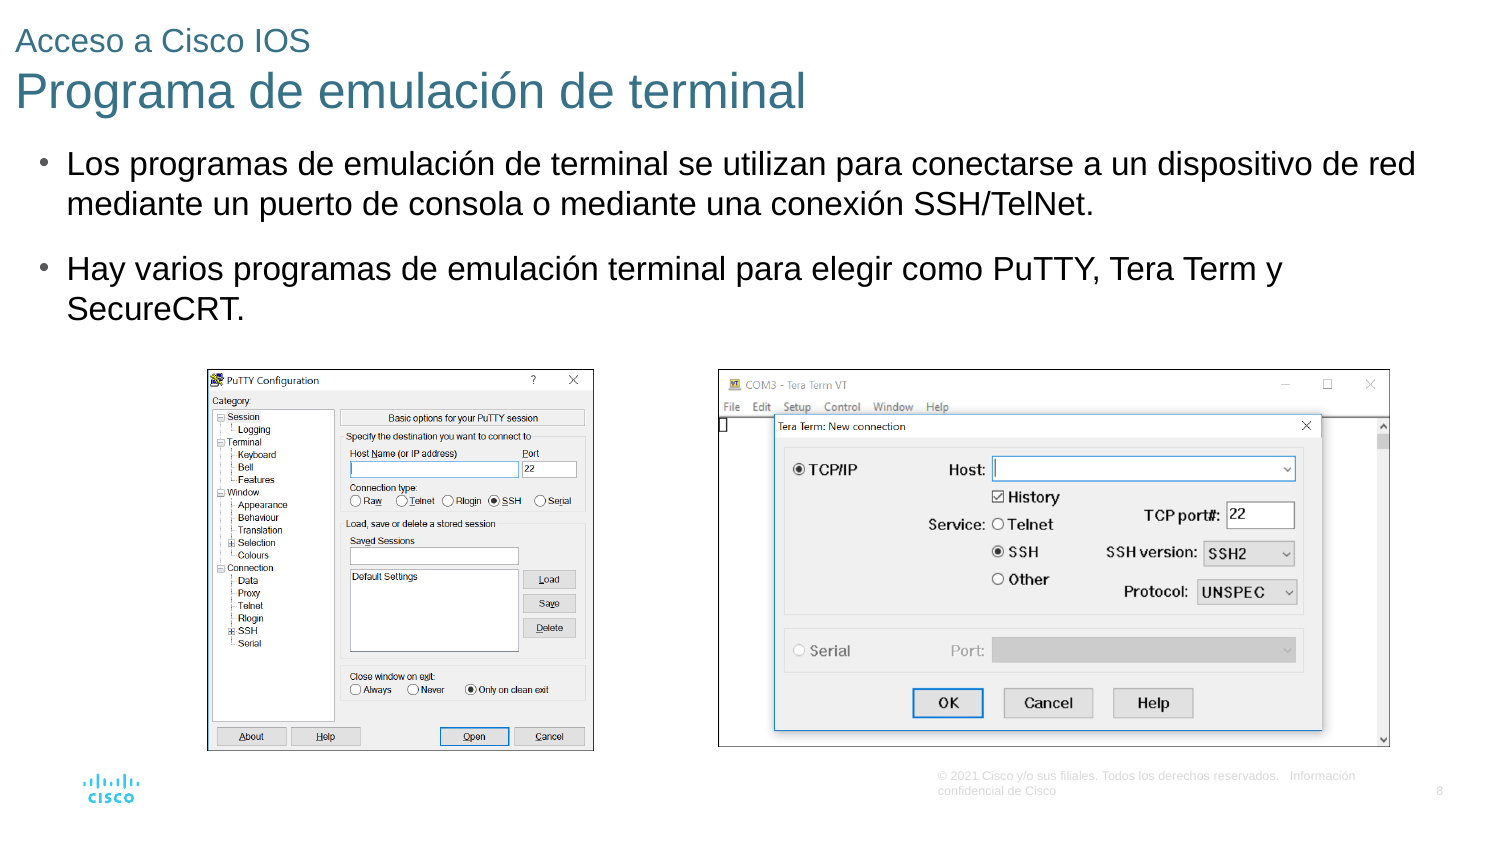

# Acceso a Cisco IOS Programa de emulación de terminal
Los programas de emulación de terminal se utilizan para conectarse a un dispositivo de red mediante un puerto de consola o mediante una conexión SSH/TelNet.
Hay varios programas de emulación terminal para elegir como PuTTY, Tera Term y SecureCRT.